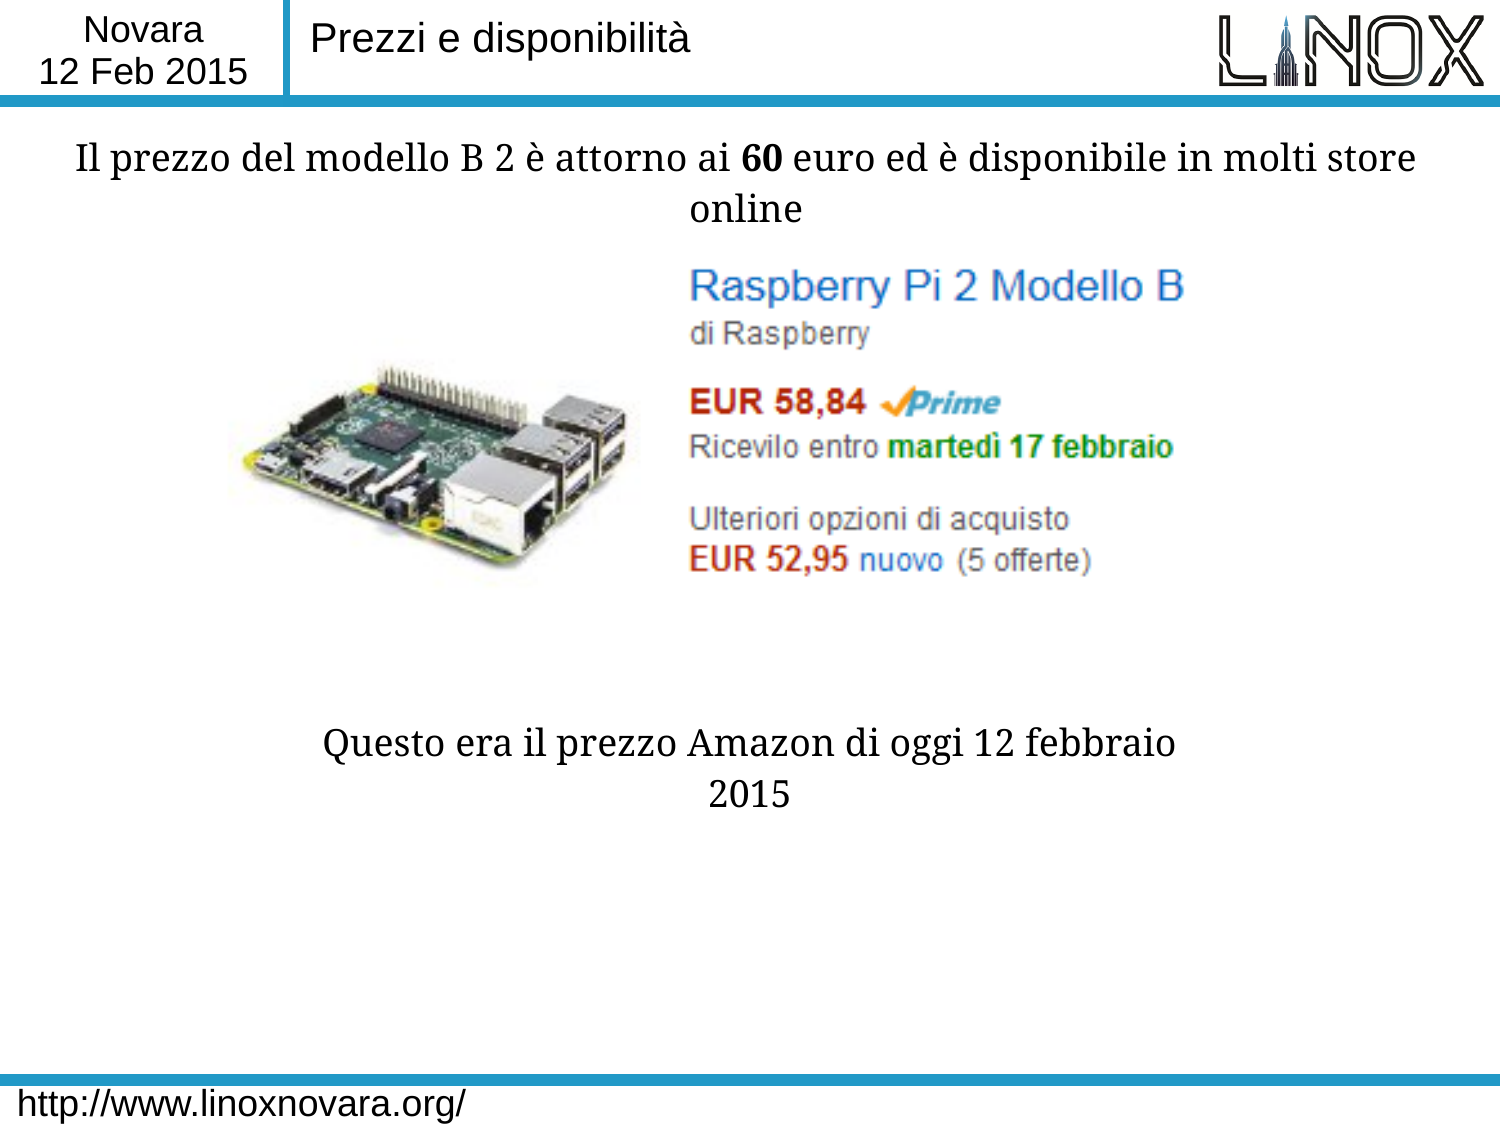

# Prezzi e disponibilità
Il prezzo del modello B 2 è attorno ai 60 euro ed è disponibile in molti store online
Questo era il prezzo Amazon di oggi 12 febbraio 2015